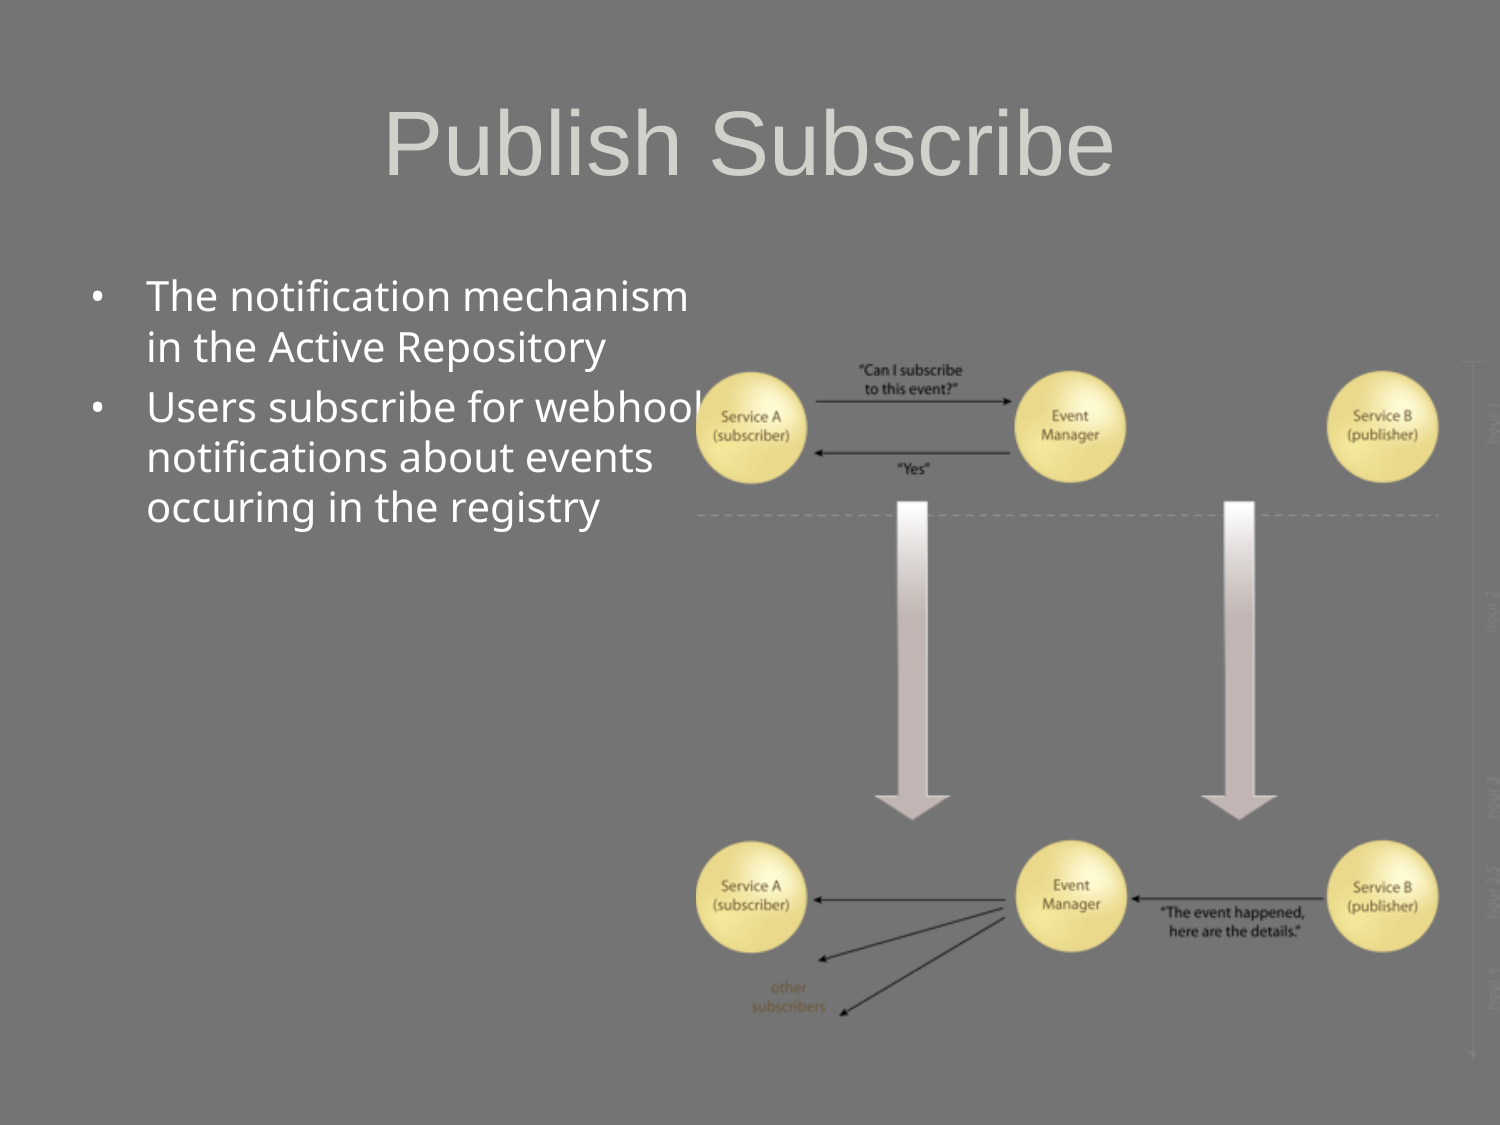

# Publish Subscribe
The notification mechanism in the Active Repository
Users subscribe for webhook notifications about events occuring in the registry